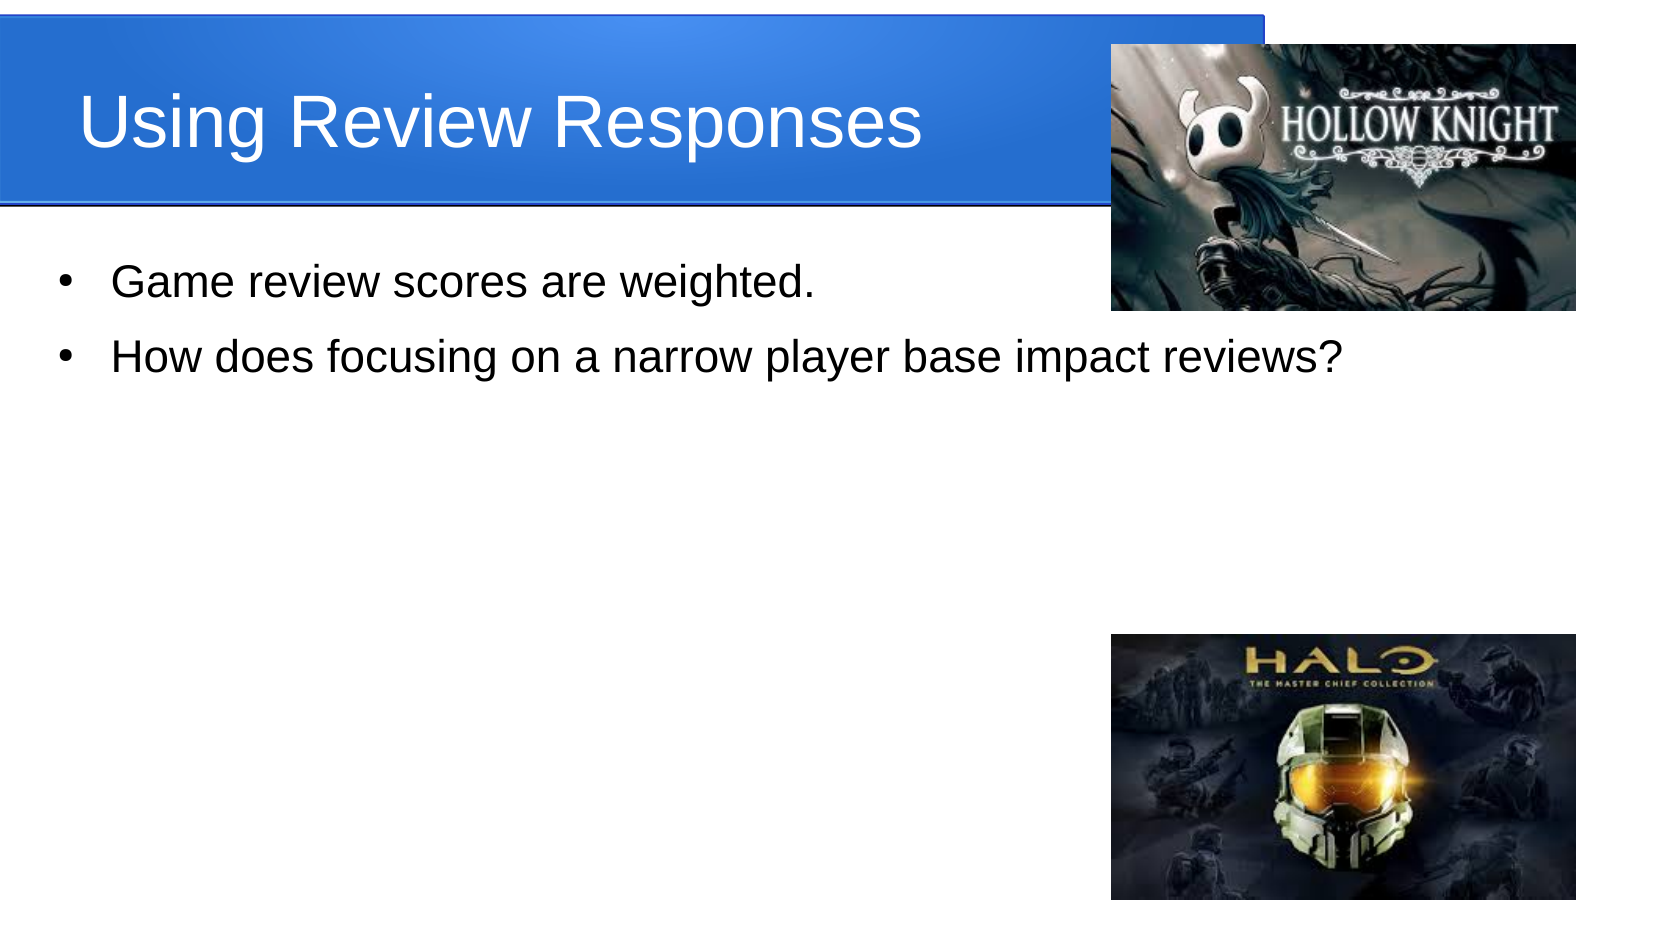

# Using Review Responses
Game review scores are weighted.
How does focusing on a narrow player base impact reviews?